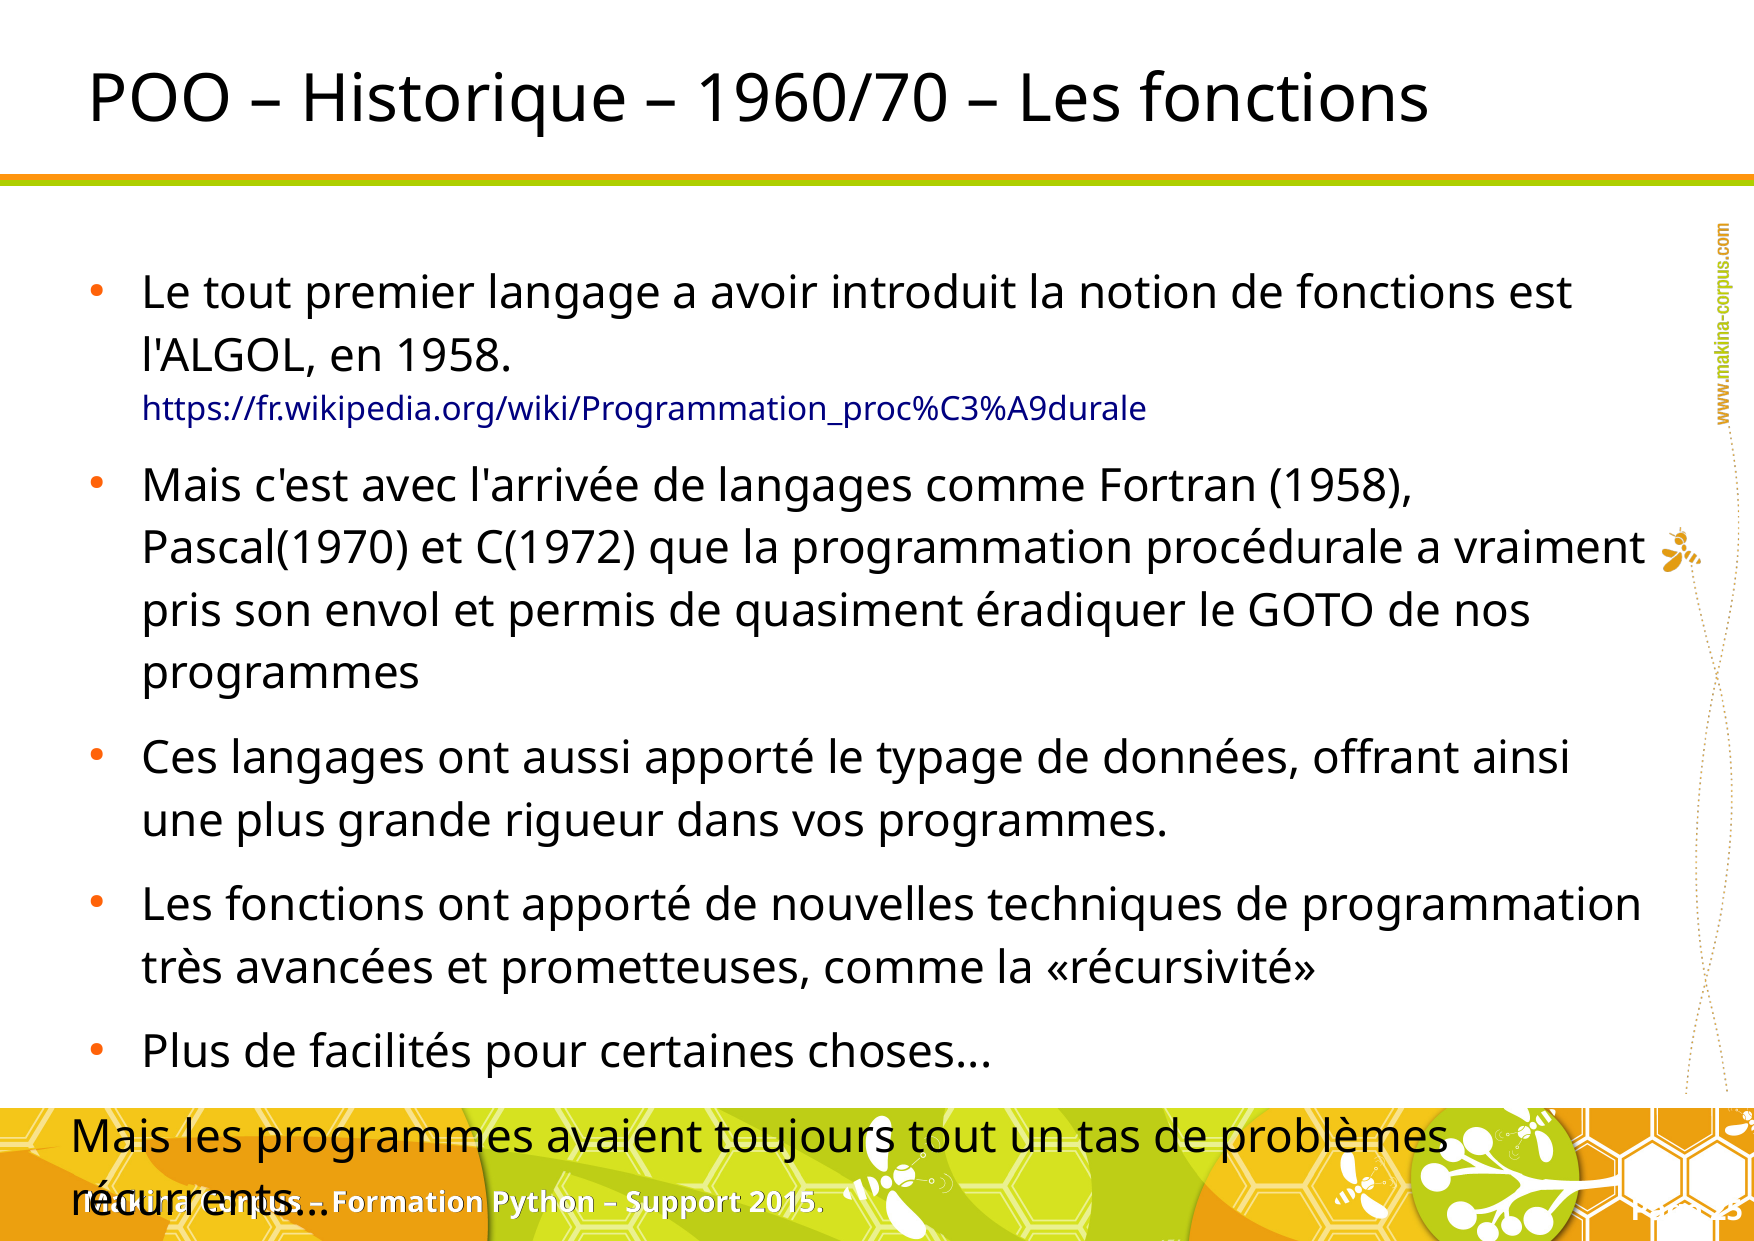

# POO – Historique – 1960/70 – Les fonctions
Le tout premier langage a avoir introduit la notion de fonctions est l'ALGOL, en 1958.
https://fr.wikipedia.org/wiki/Programmation_proc%C3%A9durale
Mais c'est avec l'arrivée de langages comme Fortran (1958), Pascal(1970) et C(1972) que la programmation procédurale a vraiment pris son envol et permis de quasiment éradiquer le GOTO de nos programmes
Ces langages ont aussi apporté le typage de données, offrant ainsi une plus grande rigueur dans vos programmes.
Les fonctions ont apporté de nouvelles techniques de programmation très avancées et prometteuses, comme la «récursivité»
Plus de facilités pour certaines choses...
Mais les programmes avaient toujours tout un tas de problèmes récurrents...
tesg
25